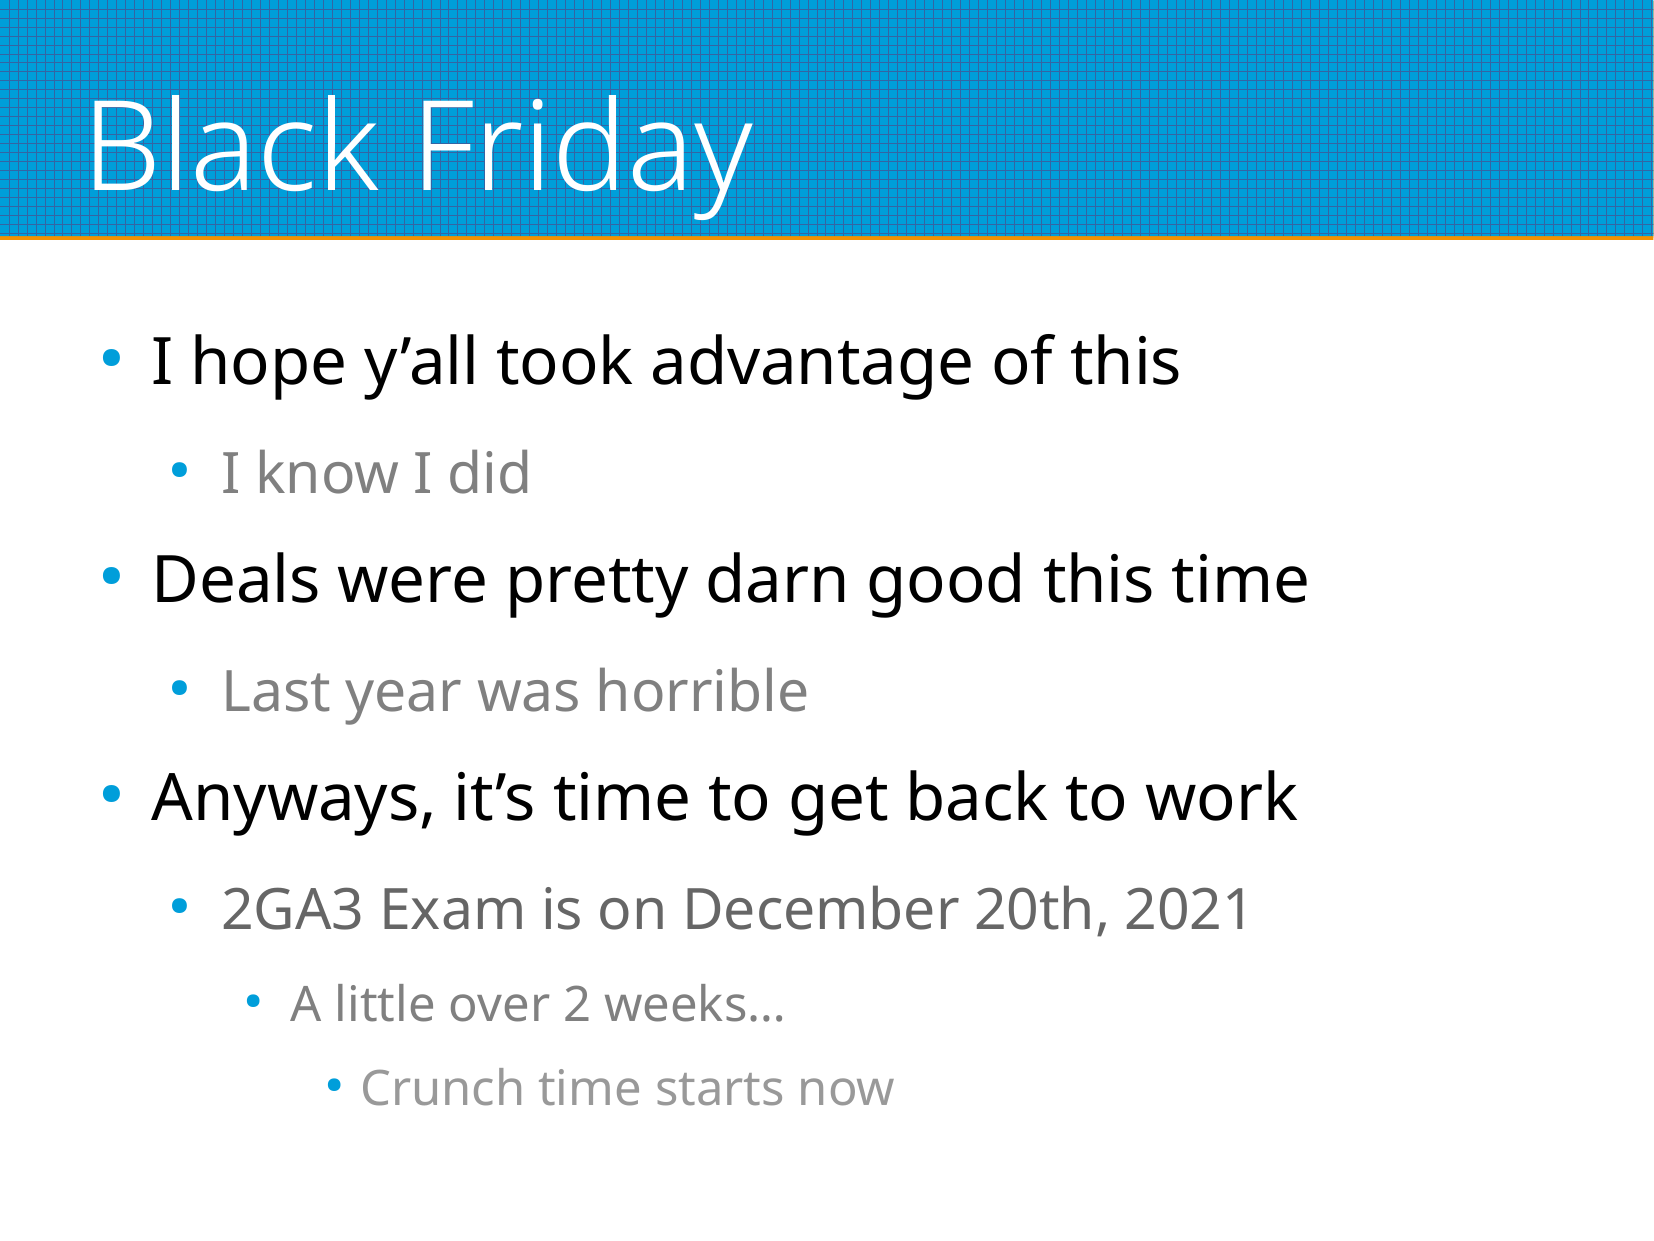

# Black Friday
I hope y’all took advantage of this
I know I did
Deals were pretty darn good this time
Last year was horrible
Anyways, it’s time to get back to work
2GA3 Exam is on December 20th, 2021
A little over 2 weeks…
Crunch time starts now